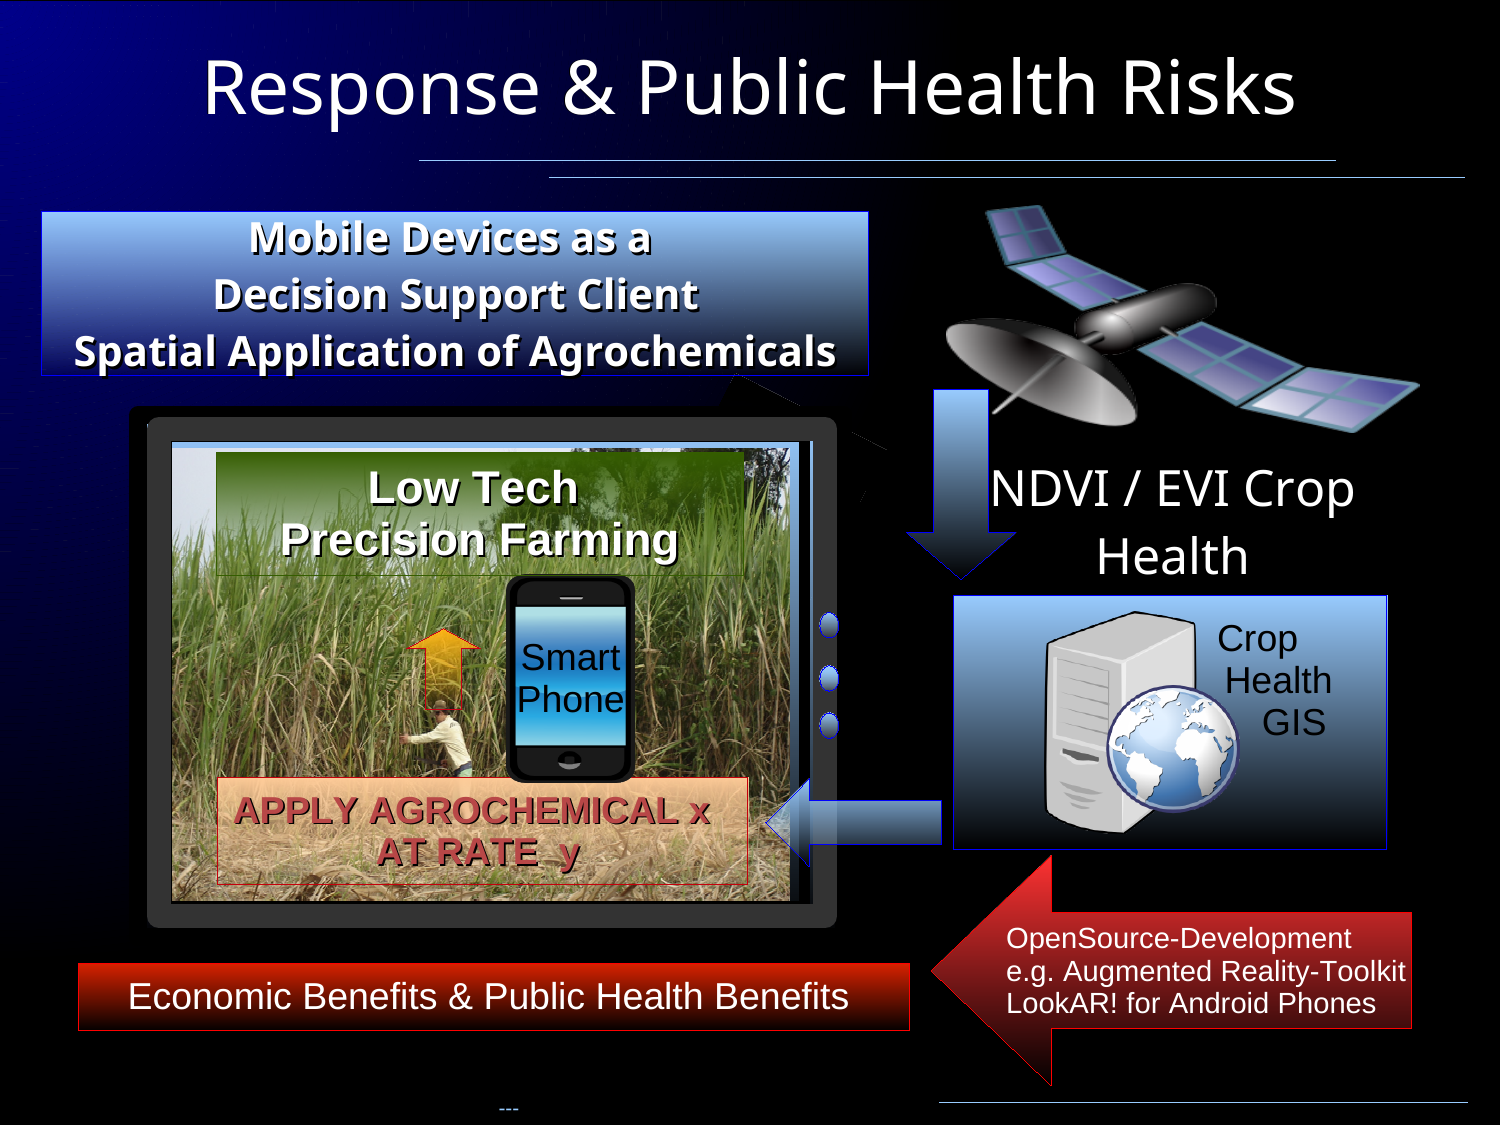

# Response & Public Health Risks
Mobile Devices as a
Decision Support Client
Spatial Application of Agrochemicals
NDVI / EVI Crop Health
Low Tech
Precision Farming
Smart
Phone
 Crop
 Health
 GIS
Decision
support
APPLY AGROCHEMICAL x
AT RATE y
OpenSource-Development
e.g. Augmented Reality-Toolkit
LookAR! for Android Phones
Economic Benefits & Public Health Benefits